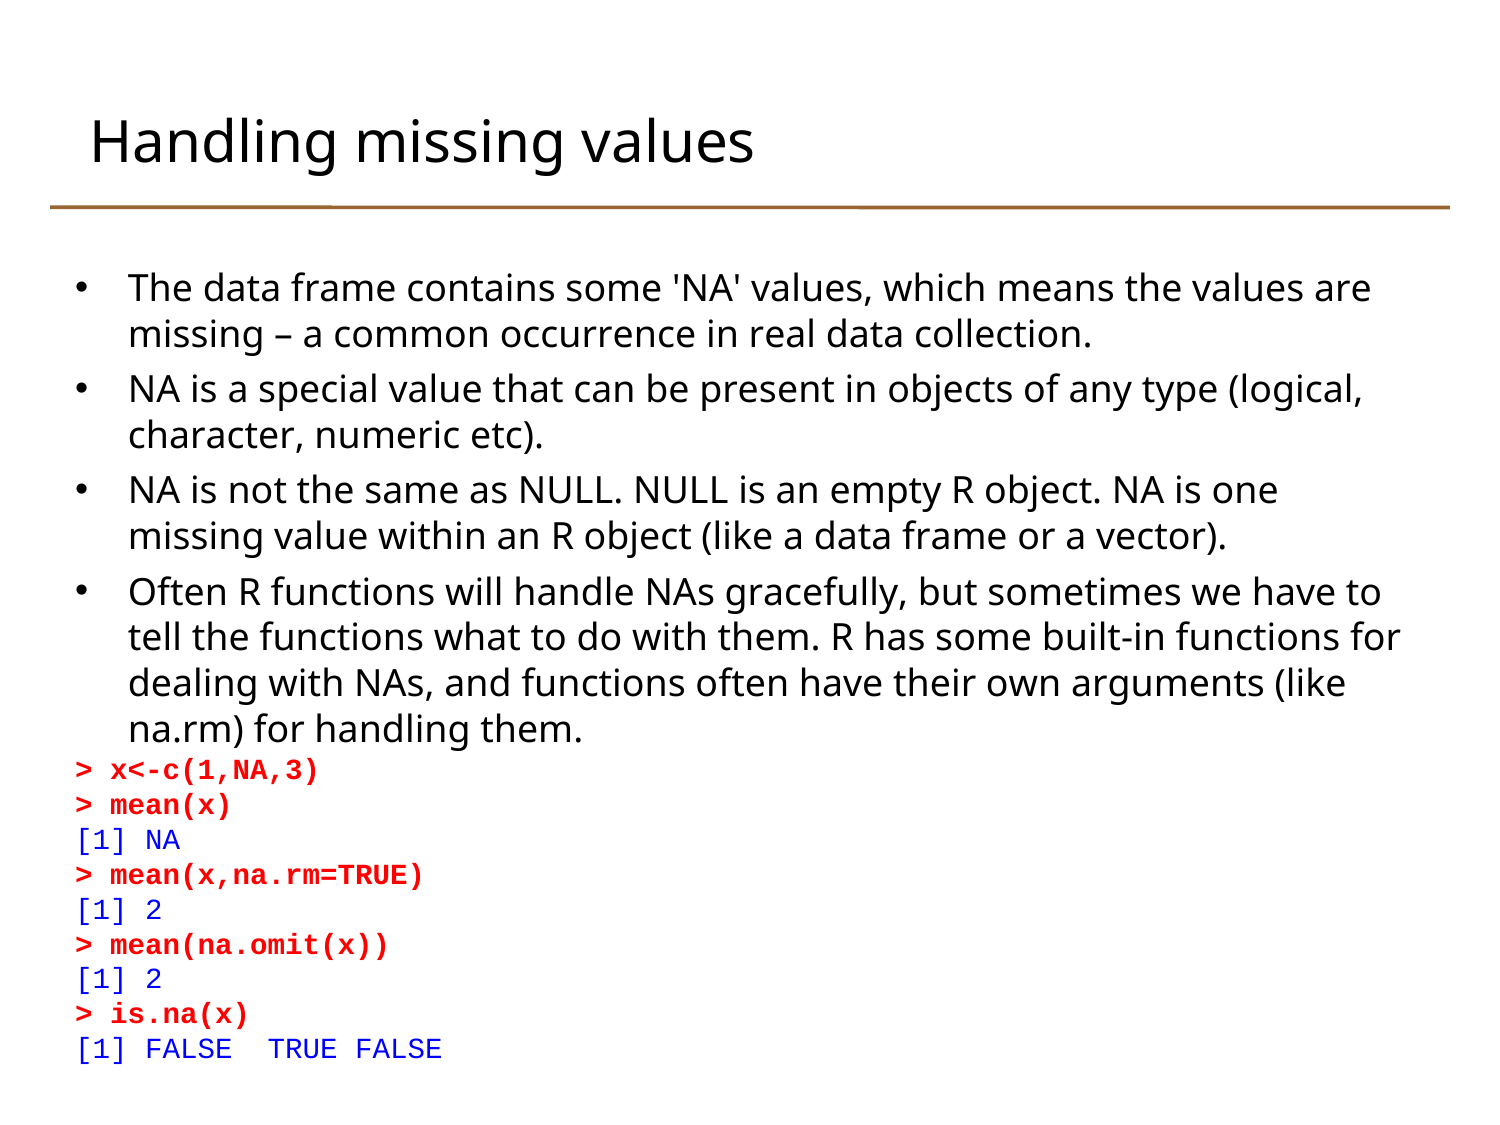

Handling missing values
The data frame contains some 'NA' values, which means the values are missing – a common occurrence in real data collection.
NA is a special value that can be present in objects of any type (logical, character, numeric etc).
NA is not the same as NULL. NULL is an empty R object. NA is one missing value within an R object (like a data frame or a vector).
Often R functions will handle NAs gracefully, but sometimes we have to tell the functions what to do with them. R has some built-in functions for dealing with NAs, and functions often have their own arguments (like na.rm) for handling them.
> x<-c(1,NA,3)
> mean(x)
[1] NA
> mean(x,na.rm=TRUE)
[1] 2
> mean(na.omit(x))
[1] 2
> is.na(x)
[1] FALSE TRUE FALSE